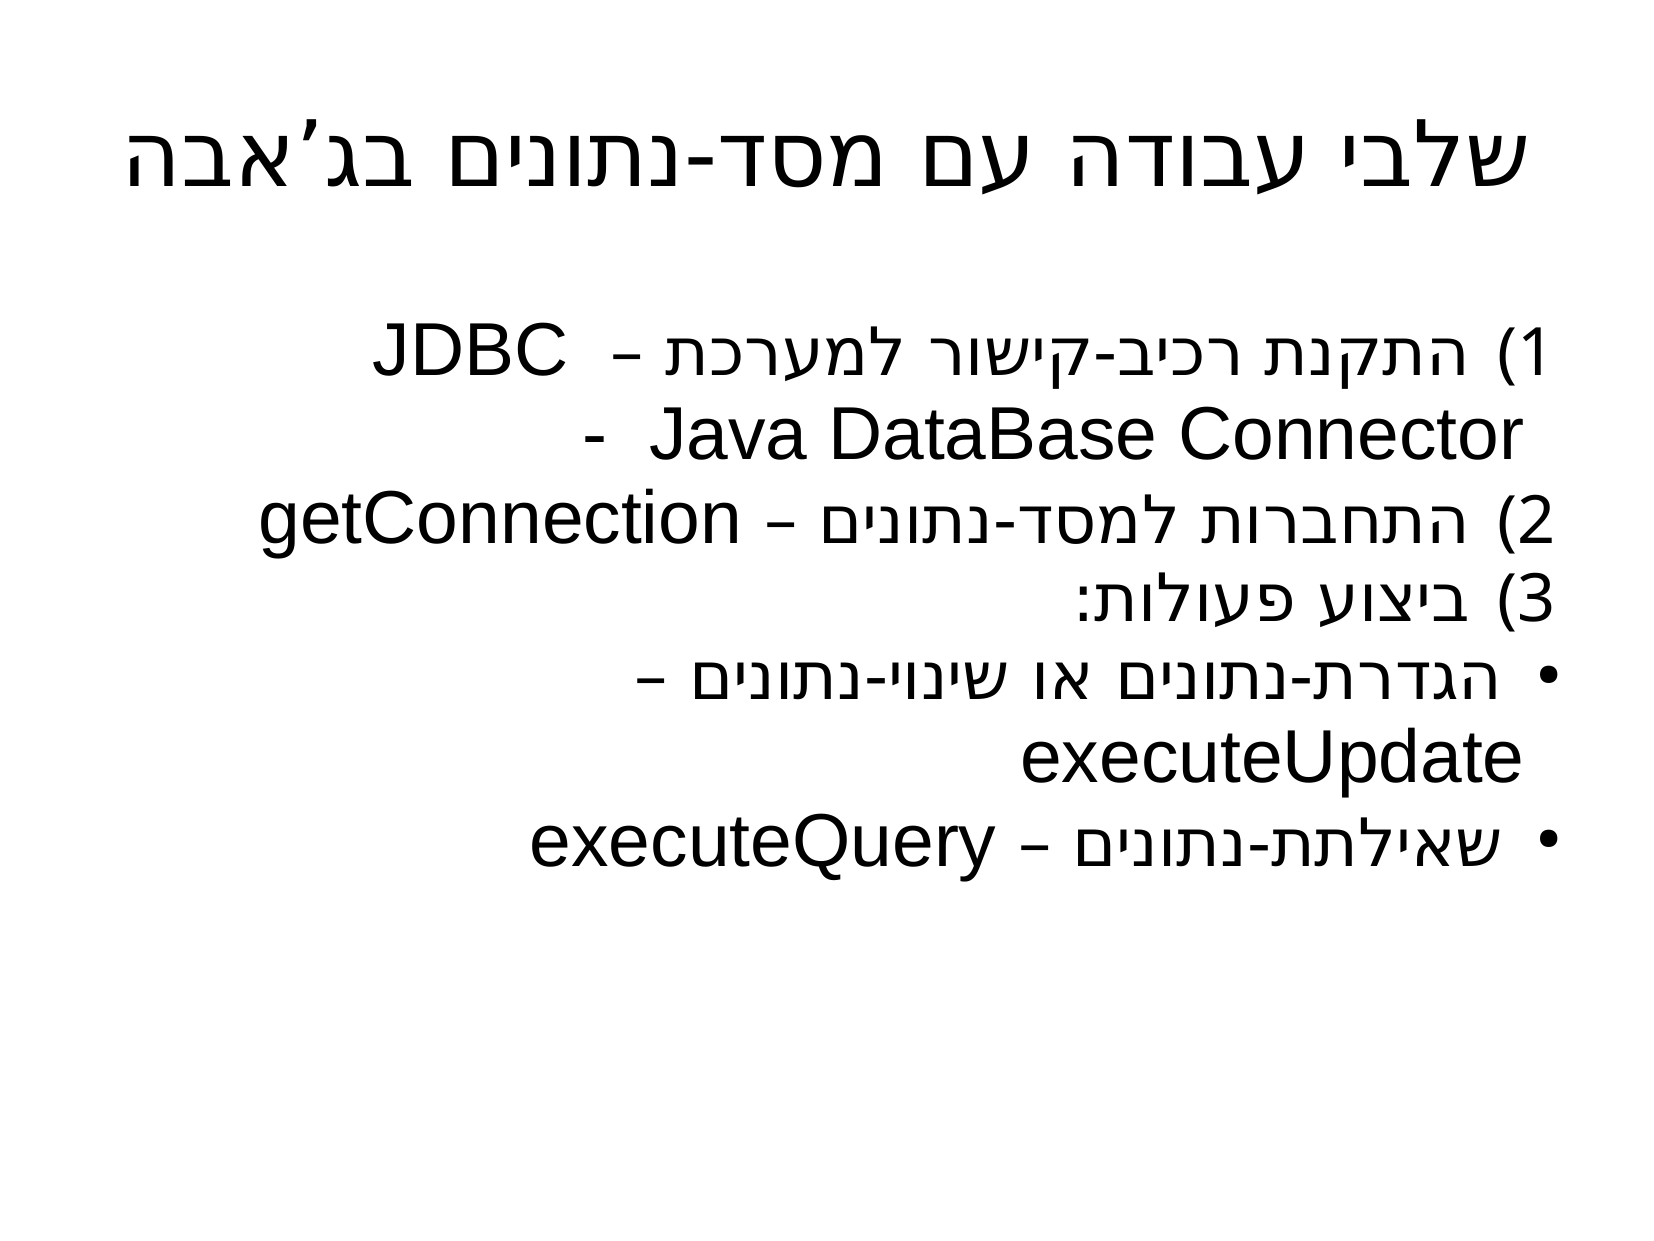

# שלבי עבודה עם מסד-נתונים בג’אבה
 התקנת רכיב-קישור למערכת – JDBC
- Java DataBase Connector
 התחברות למסד-נתונים – getConnection
 ביצוע פעולות:
 הגדרת-נתונים או שינוי-נתונים – executeUpdate
 שאילתת-נתונים – executeQuery